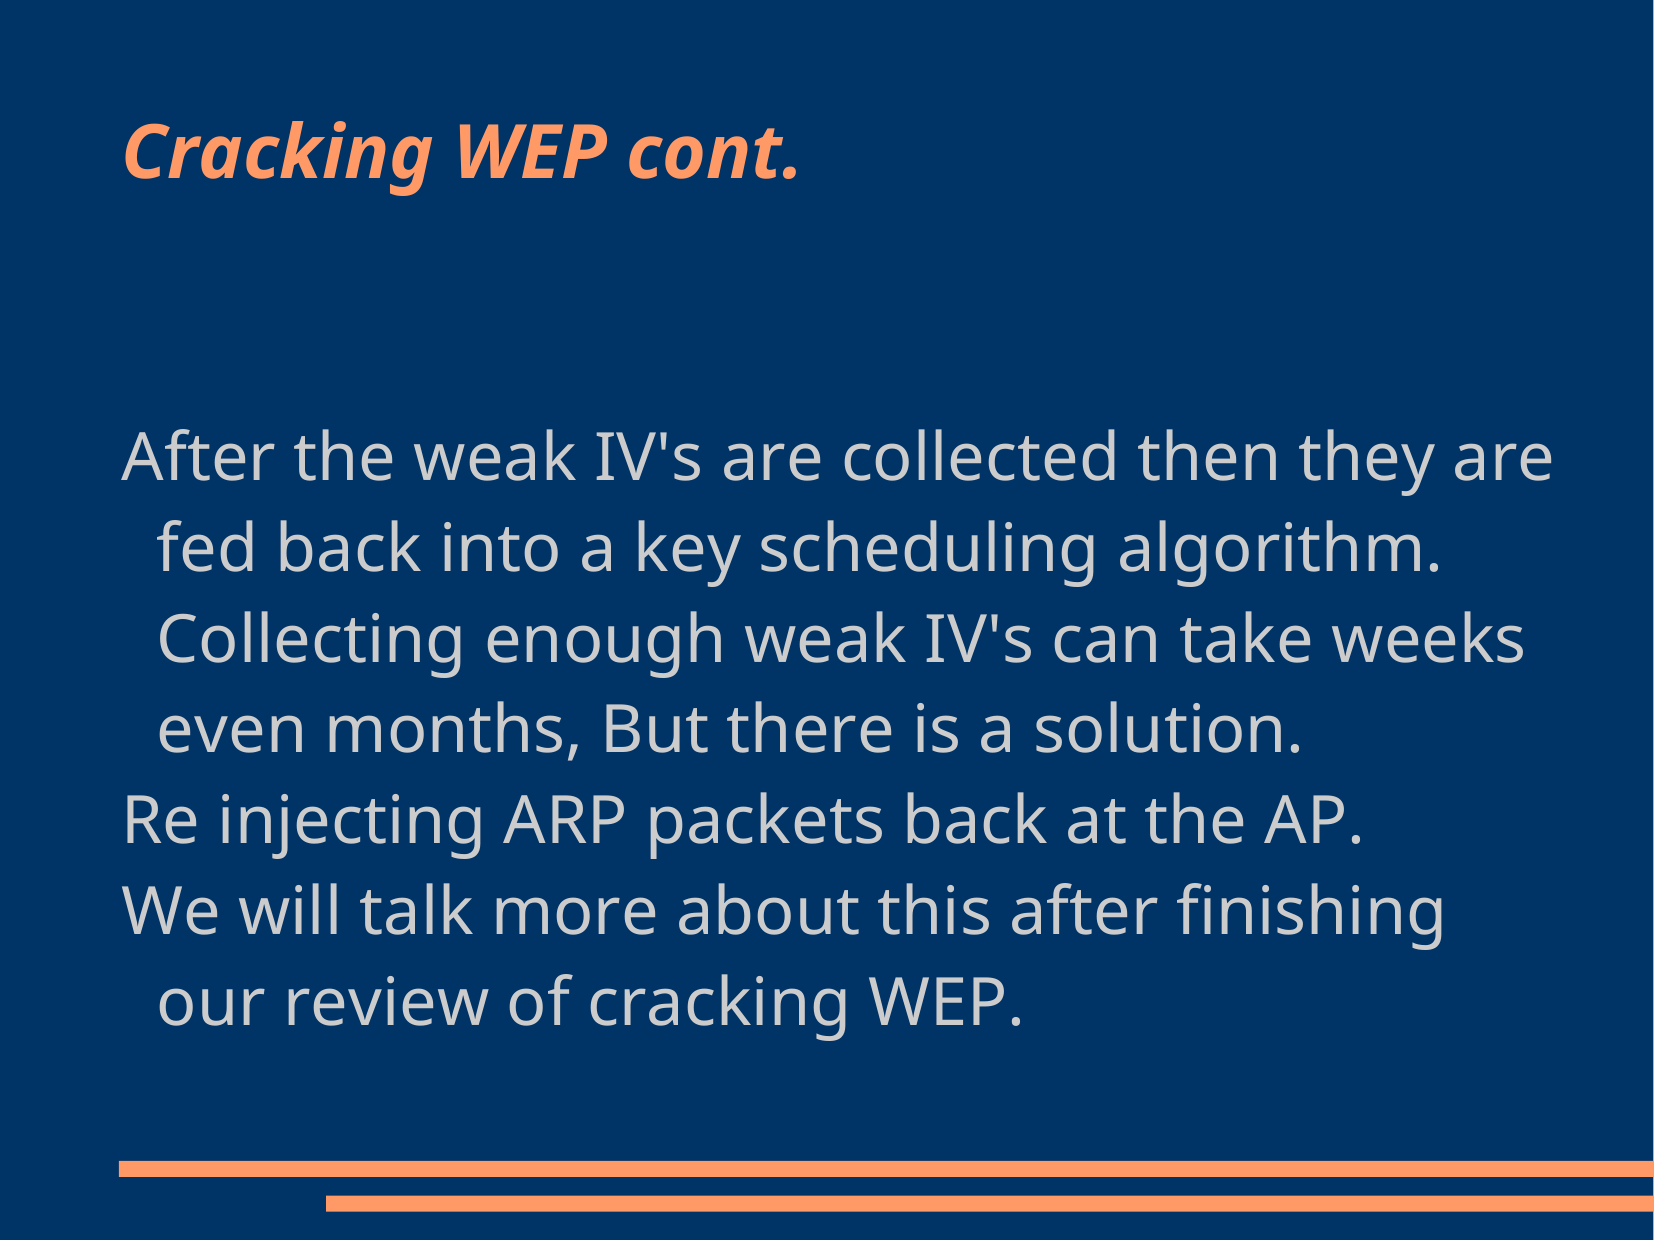

# Cracking WEP cont.
After the weak IV's are collected then they are fed back into a key scheduling algorithm. Collecting enough weak IV's can take weeks even months, But there is a solution.
Re injecting ARP packets back at the AP.
We will talk more about this after finishing our review of cracking WEP.